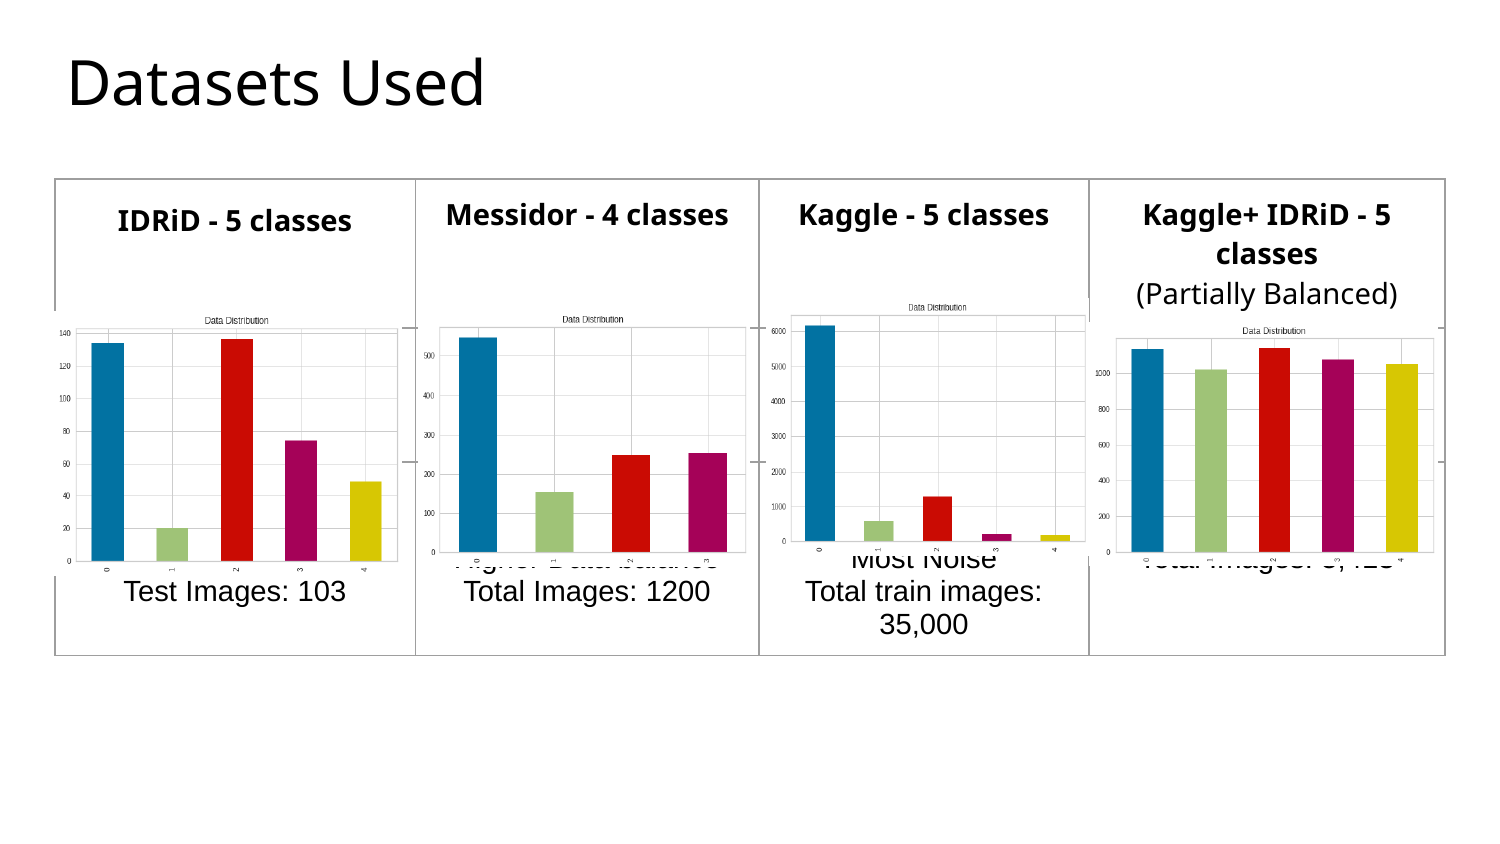

# Datasets Used
| IDRiD - 5 classes | Messidor - 4 classes | Kaggle - 5 classes | Kaggle+ IDRiD - 5 classes (Partially Balanced) |
| --- | --- | --- | --- |
| | | | |
| Indian dataset Less Noisy Total Train Images: 413 Test Images: 103 | French dataset Least Imperfections Higher Data balance Total Images: 1200 | Global Dataset Highly Imbalanced Most Noise Total train images: 35,000 | Mix of partially balanced Kaggle and IDRiD. Total Images: 5,413 |